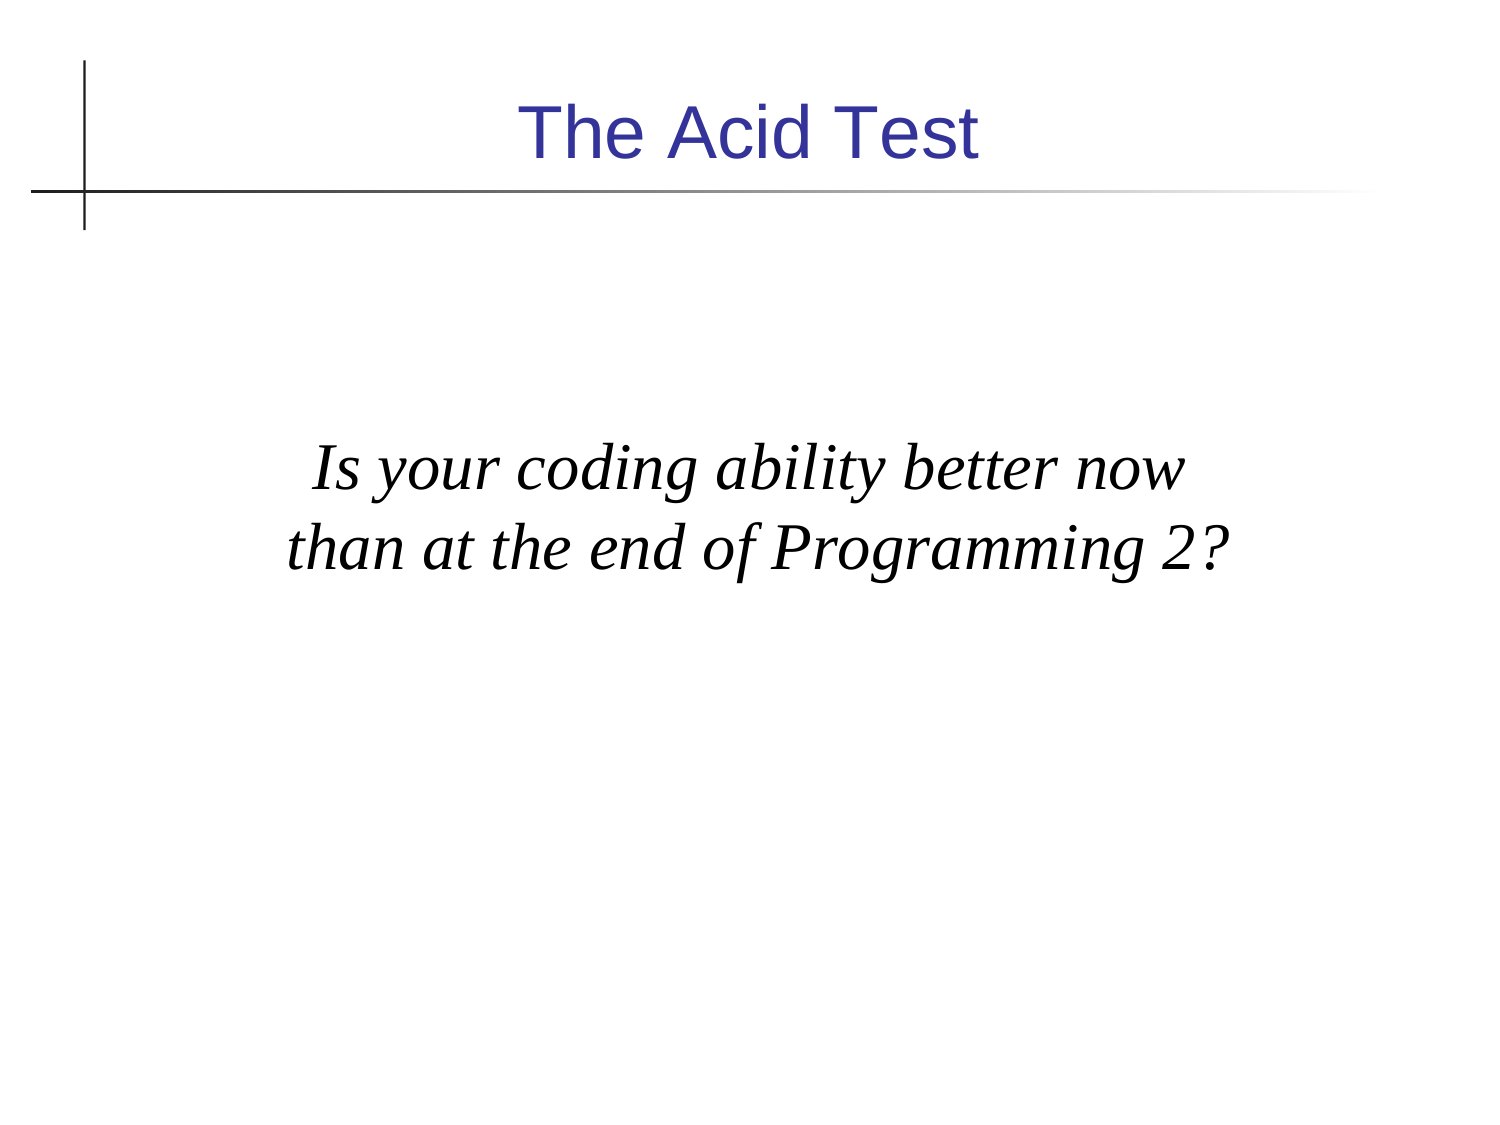

# The Acid Test
Is your coding ability better now
than at the end of Programming 2?